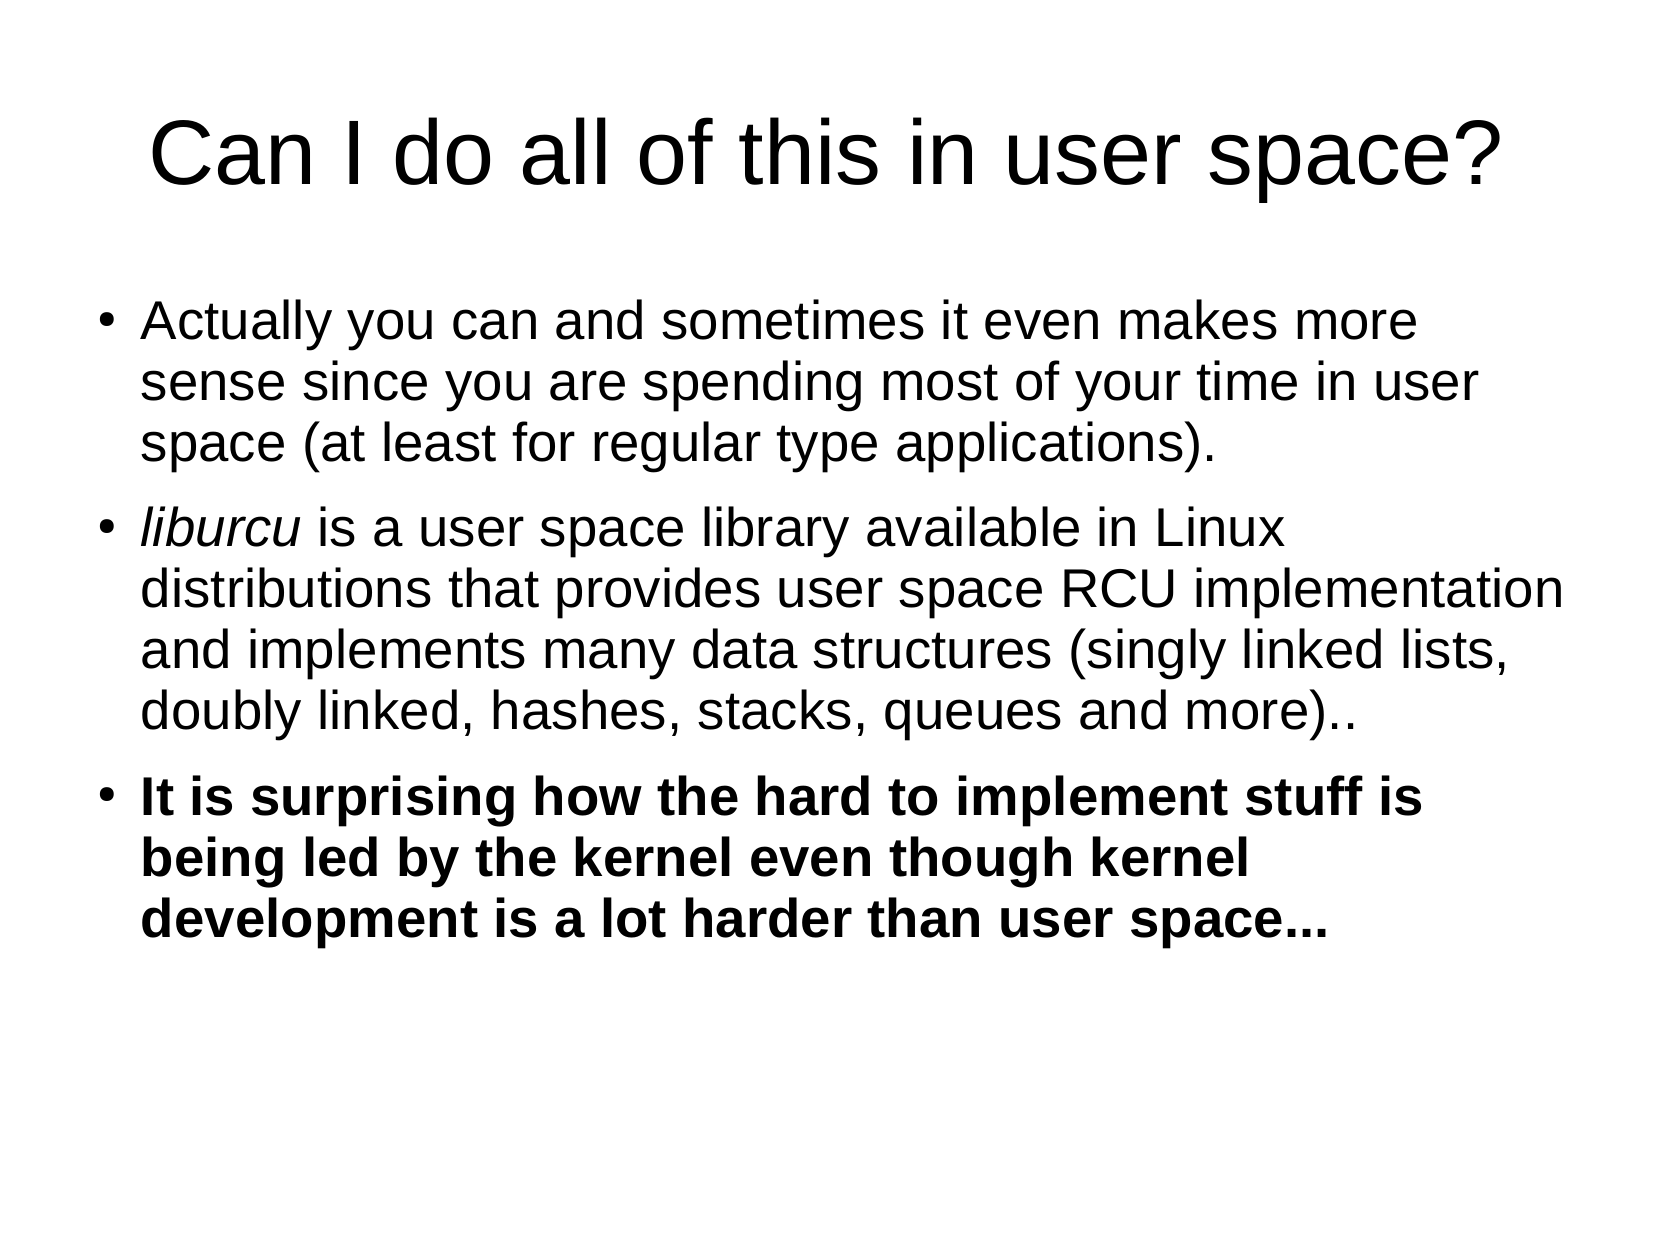

# Can I do all of this in user space?
Actually you can and sometimes it even makes more sense since you are spending most of your time in user space (at least for regular type applications).
liburcu is a user space library available in Linux distributions that provides user space RCU implementation and implements many data structures (singly linked lists, doubly linked, hashes, stacks, queues and more)..
It is surprising how the hard to implement stuff is being led by the kernel even though kernel development is a lot harder than user space...